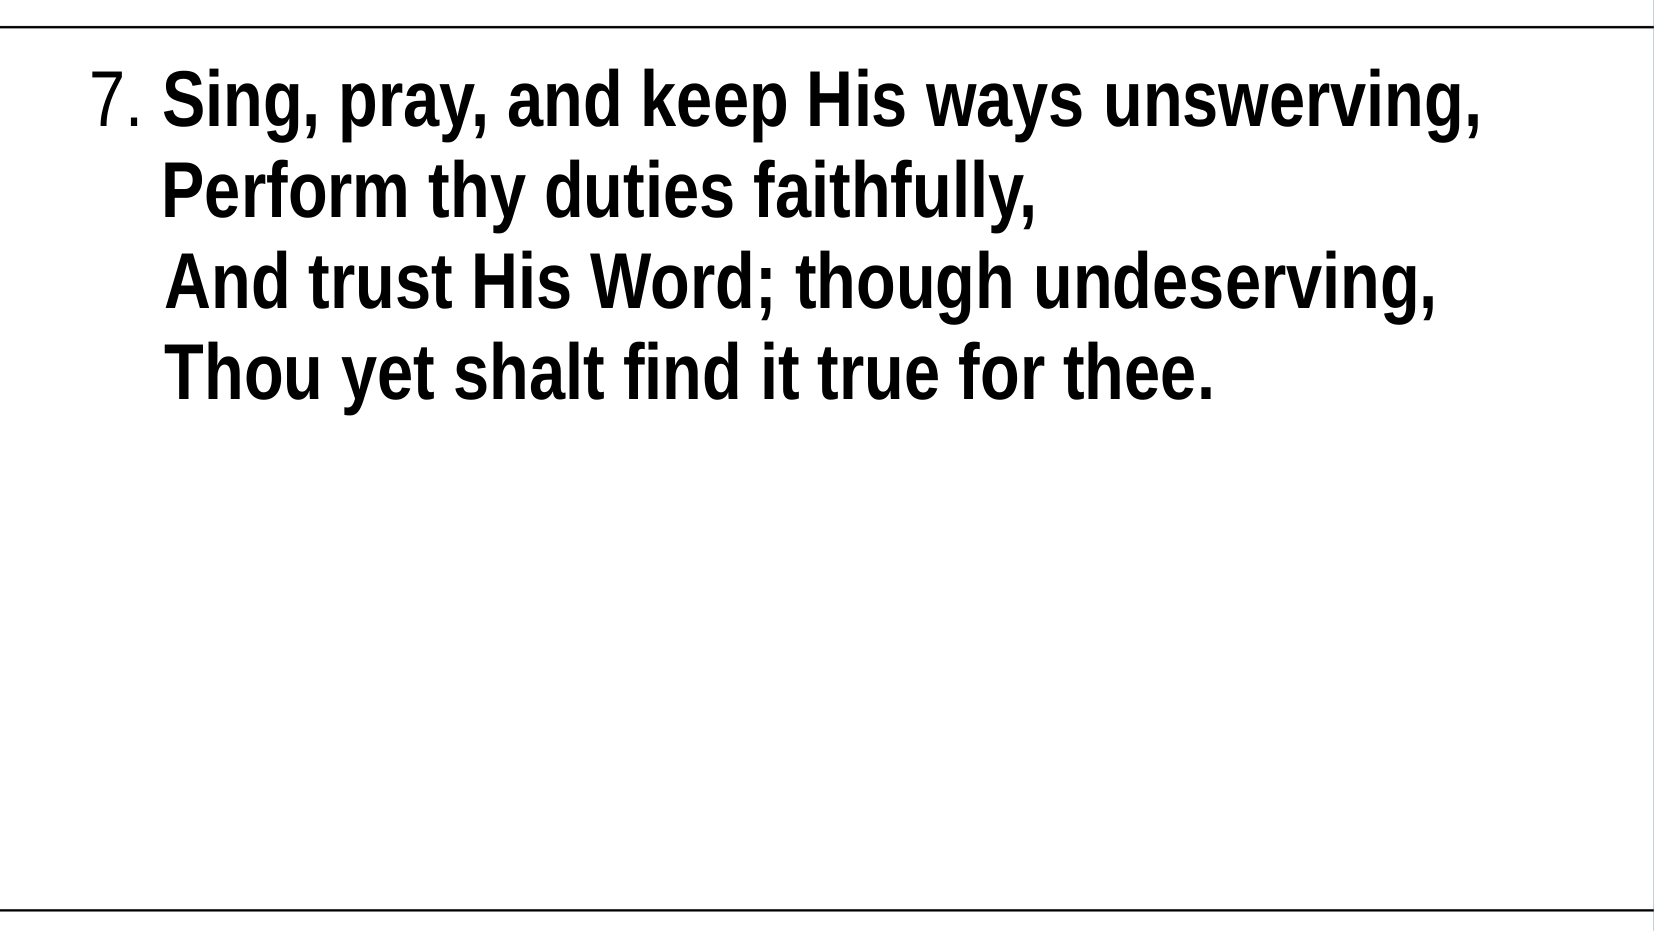

7. Sing, pray, and keep His ways unswerving,
 Perform thy duties faithfully,
And trust His Word; though undeserving,
Thou yet shalt find it true for thee.